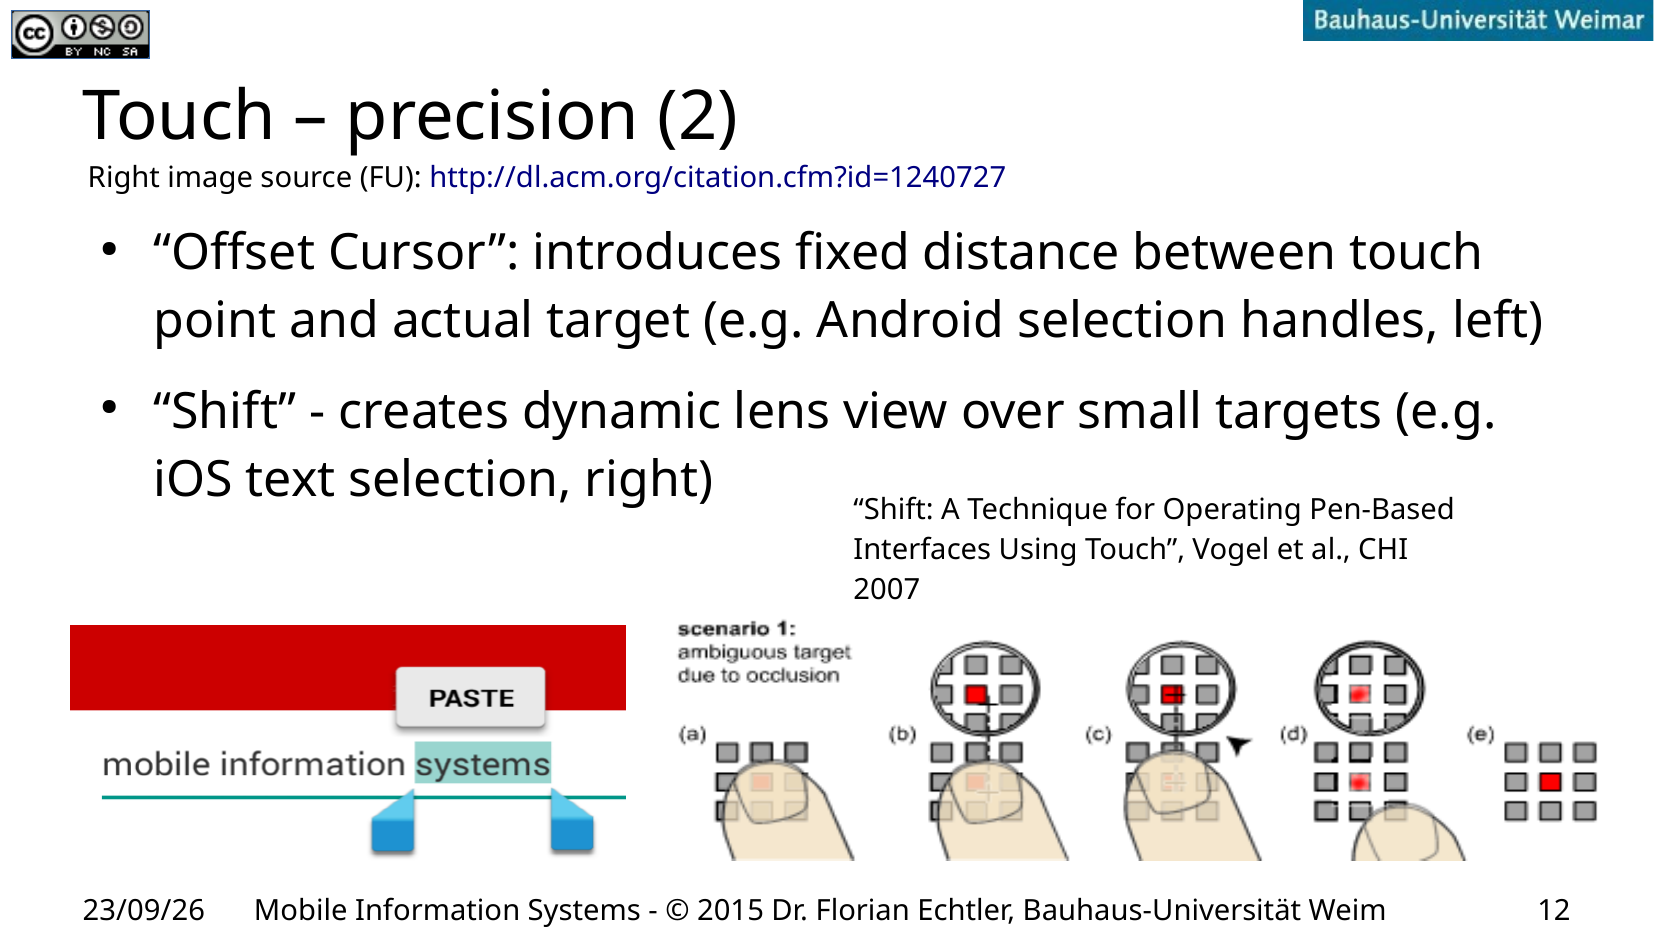

# Touch – precision (2)
Right image source (FU): http://dl.acm.org/citation.cfm?id=1240727
“Offset Cursor”: introduces fixed distance between touch point and actual target (e.g. Android selection handles, left)
“Shift” - creates dynamic lens view over small targets (e.g. iOS text selection, right)
“Shift: A Technique for Operating Pen-Based Interfaces Using Touch”, Vogel et al., CHI 2007
Mobile Information Systems - © 2015 Dr. Florian Echtler, Bauhaus-Universität Weimar
12